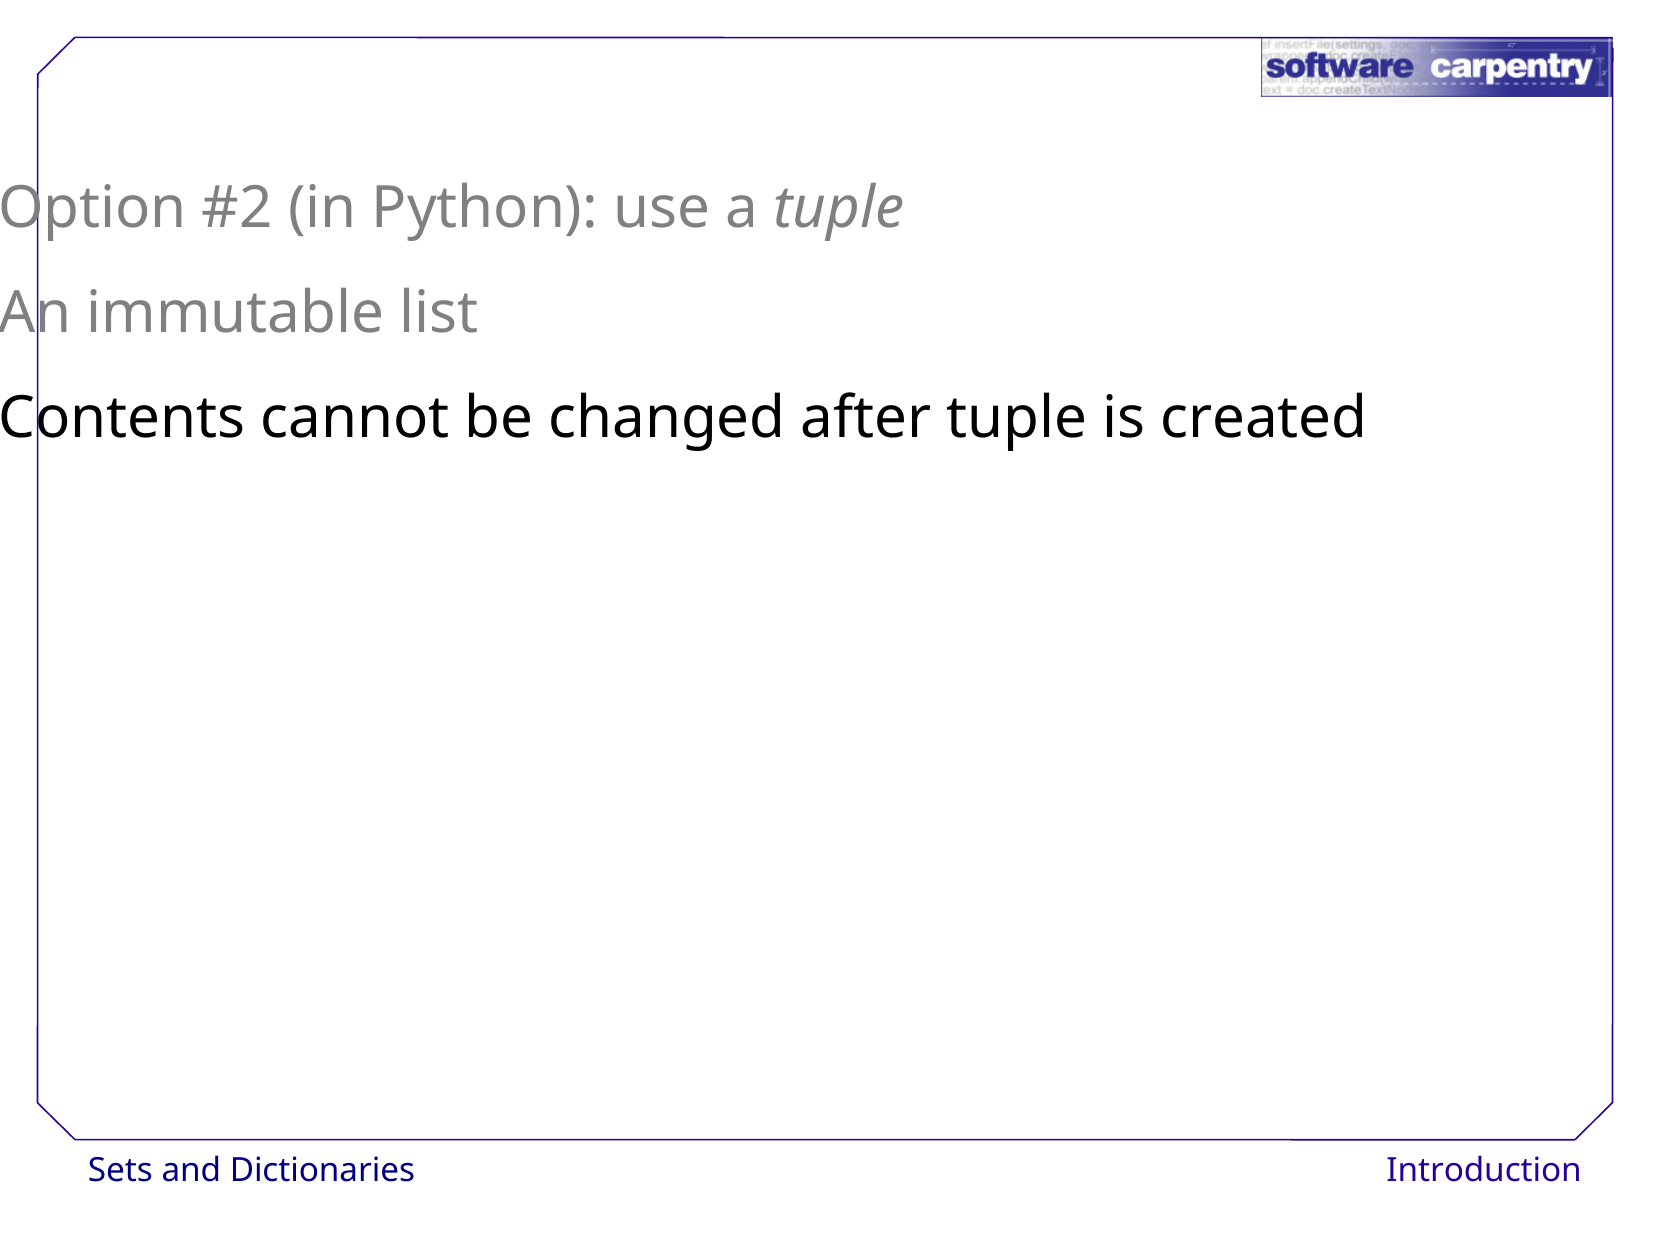

Option #2 (in Python): use a tuple
An immutable list
Contents cannot be changed after tuple is created